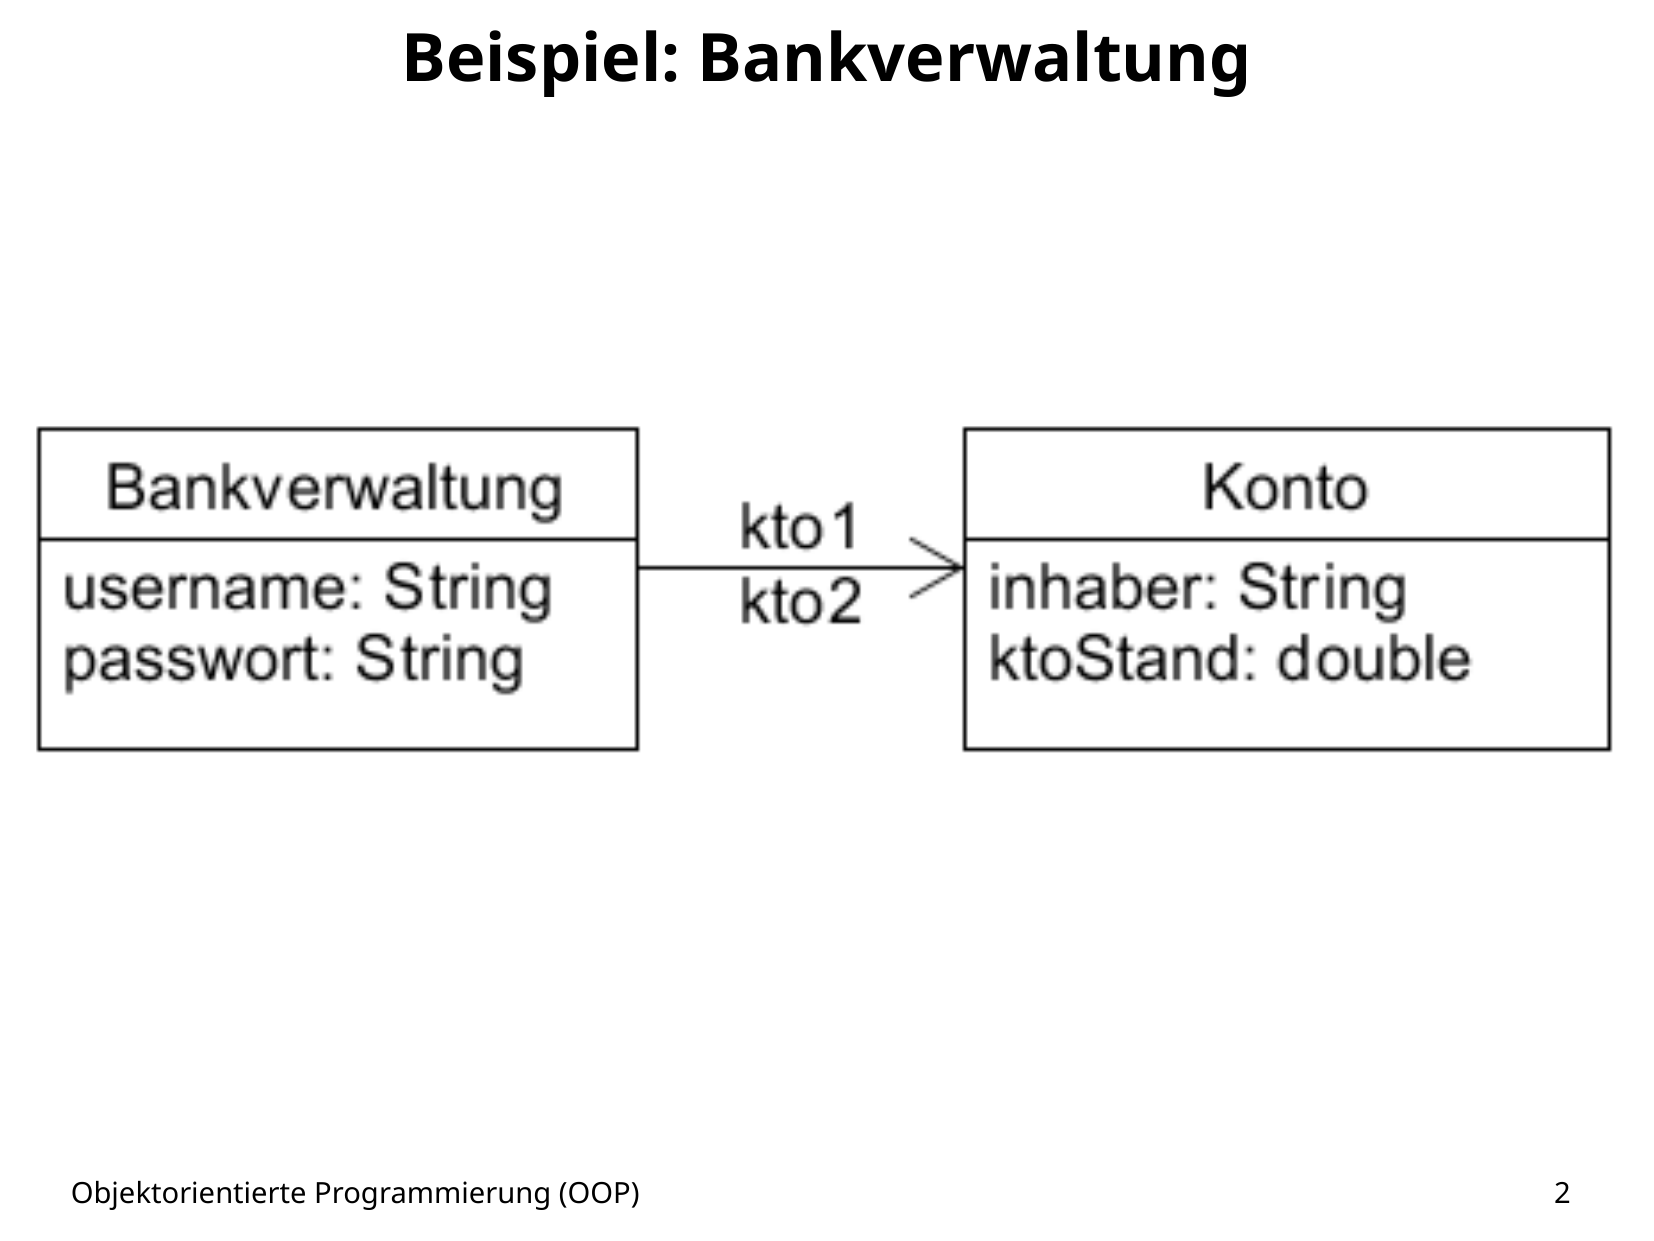

# Beispiel: Bankverwaltung
Objektorientierte Programmierung (OOP)
2